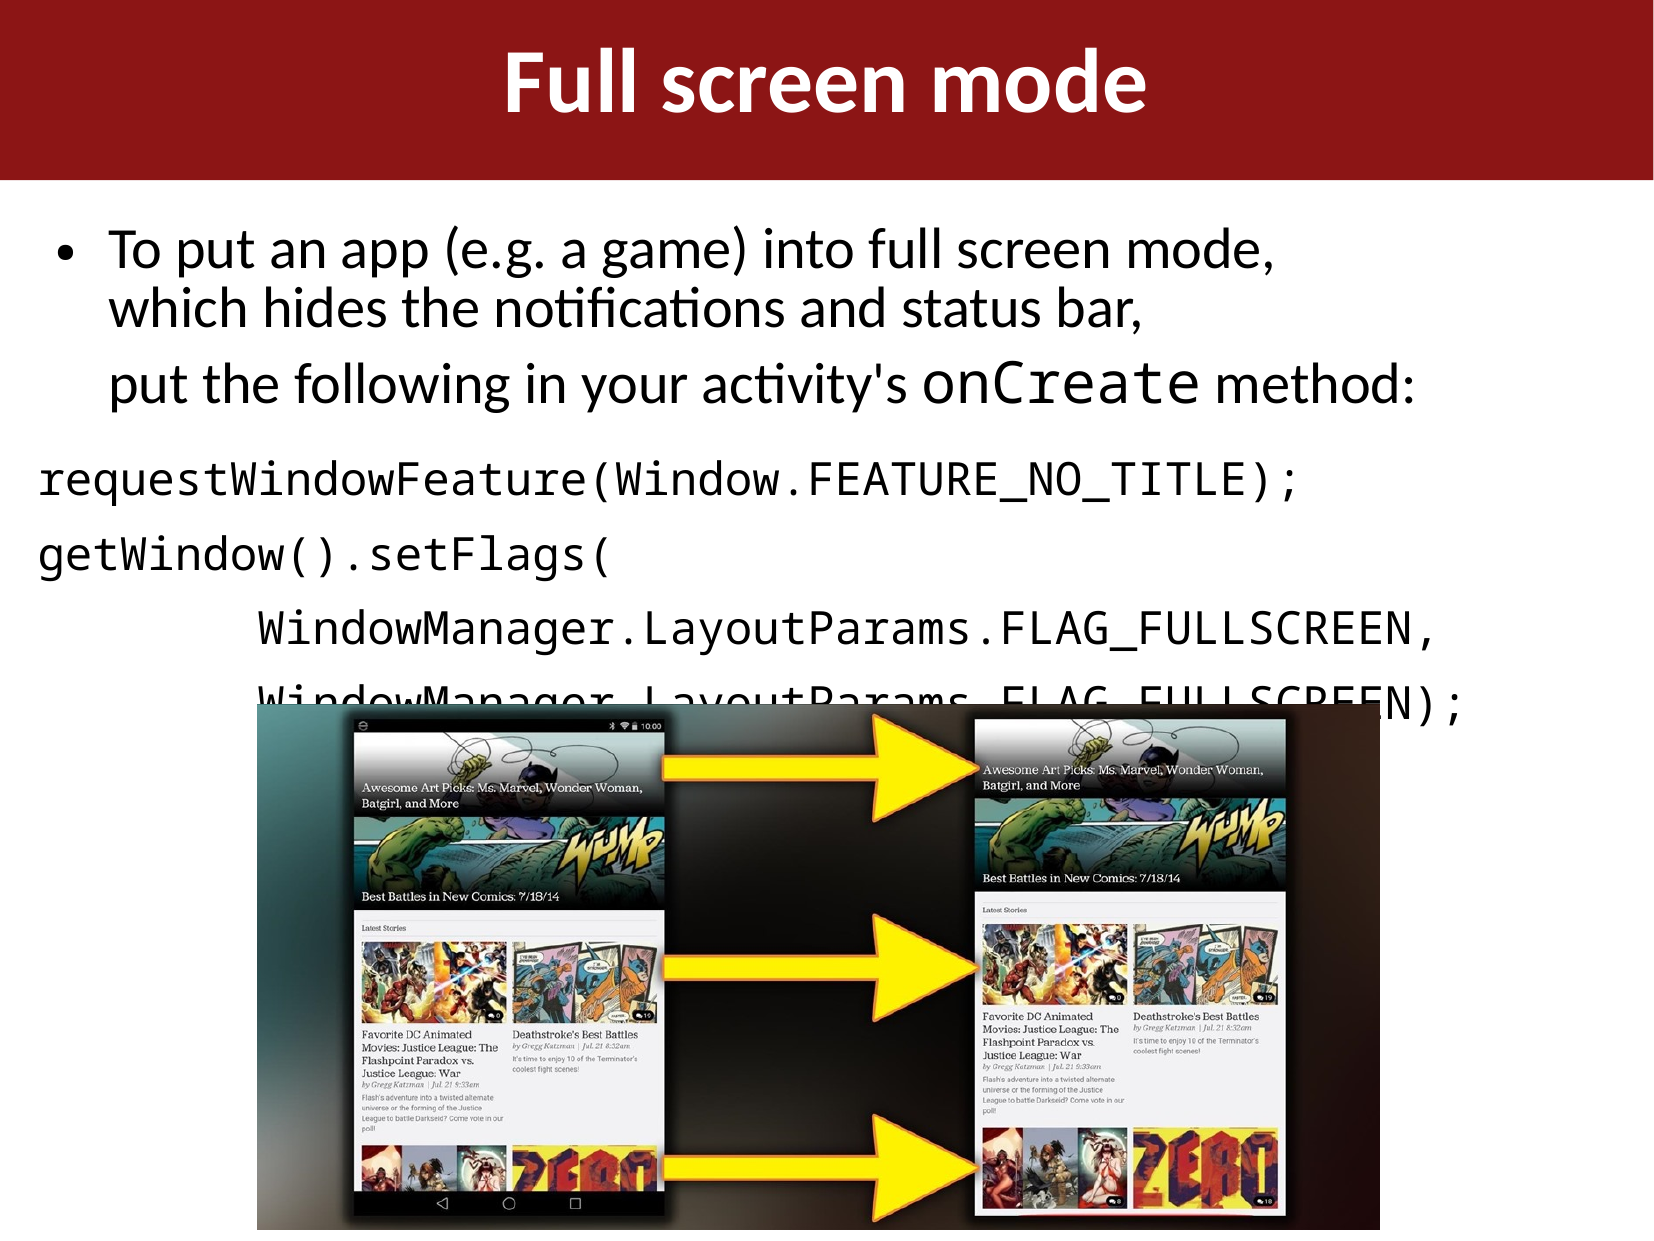

# Full screen mode
To put an app (e.g. a game) into full screen mode,
which hides the notifications and status bar,
put the following in your activity's onCreate method:
requestWindowFeature(Window.FEATURE_NO_TITLE);
getWindow().setFlags(
 WindowManager.LayoutParams.FLAG_FULLSCREEN,
 WindowManager.LayoutParams.FLAG_FULLSCREEN);